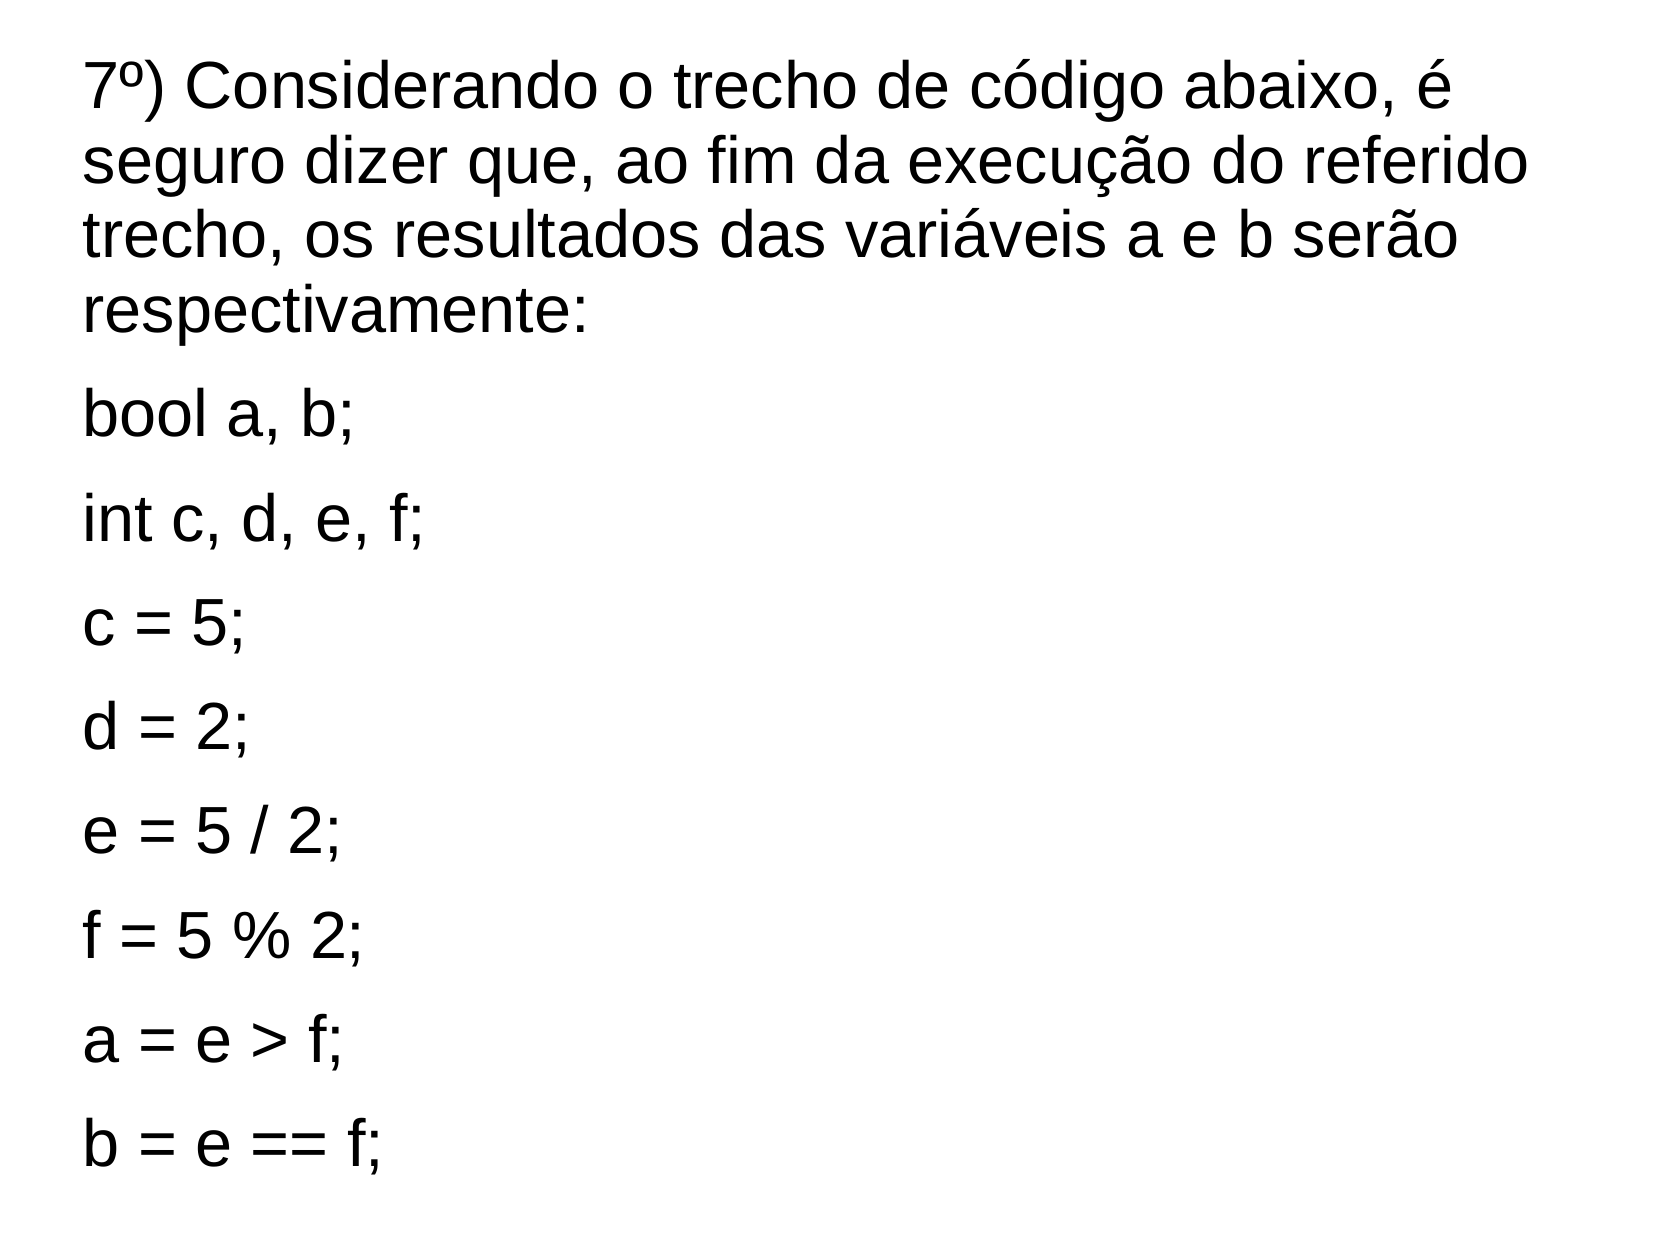

# 7º) Considerando o trecho de código abaixo, é seguro dizer que, ao fim da execução do referido trecho, os resultados das variáveis a e b serão respectivamente:
bool a, b;
int c, d, e, f;
c = 5;
d = 2;
e = 5 / 2;
f = 5 % 2;
a = e > f;
b = e == f;